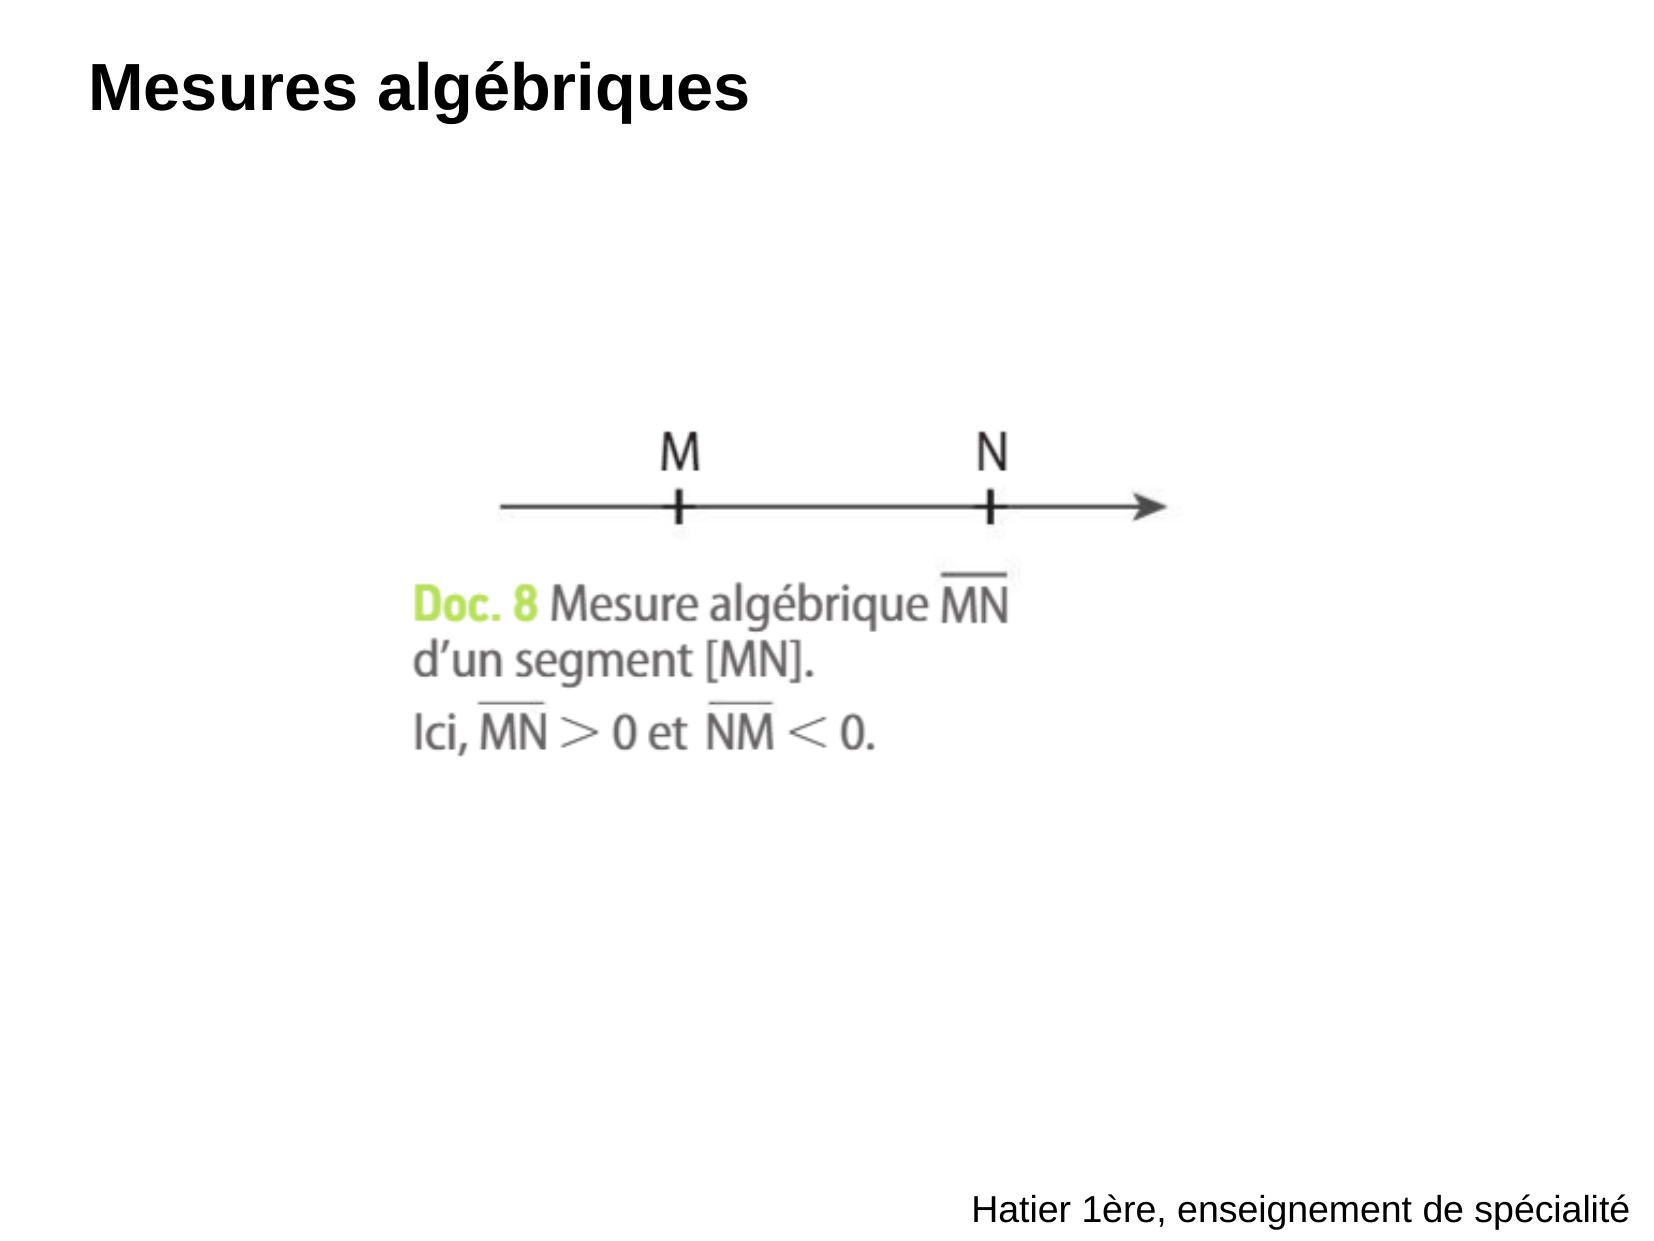

Mesures algébriques
Hatier 1ère, enseignement de spécialité